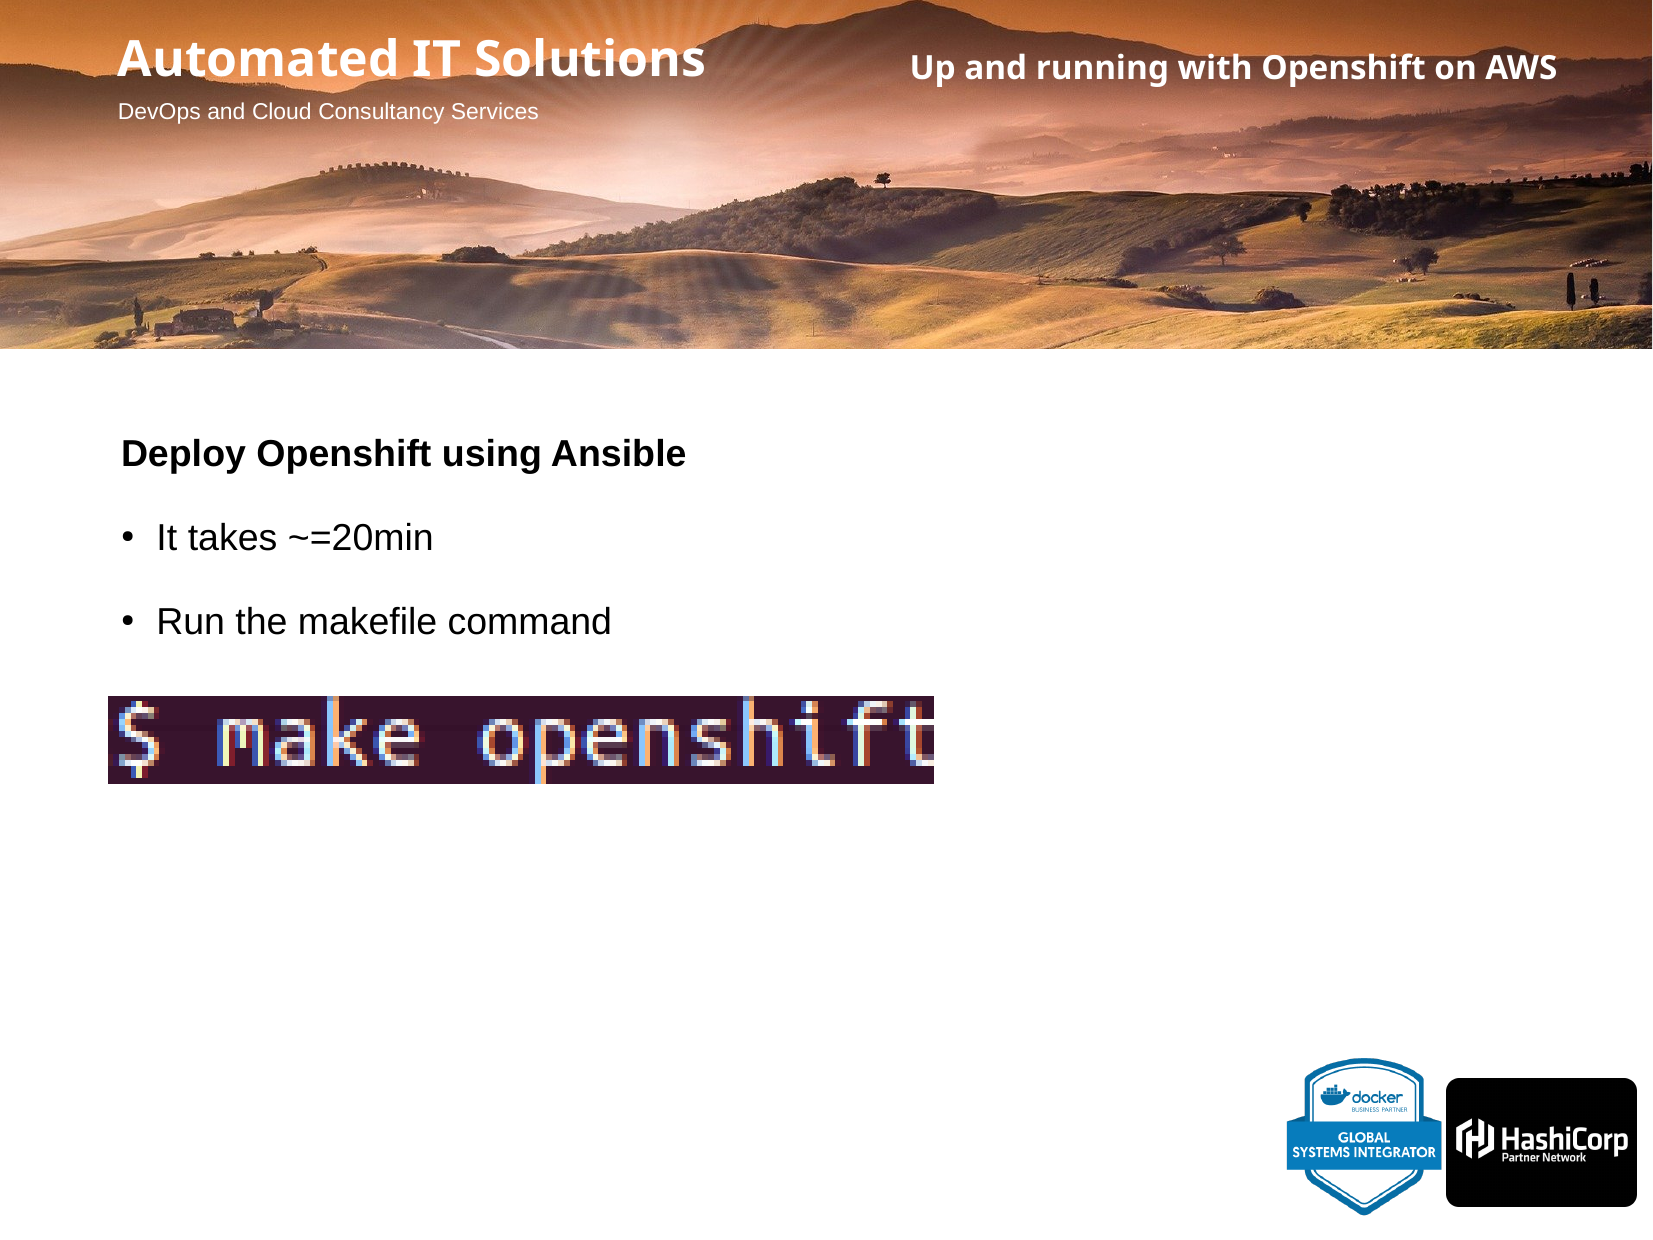

Up and running with Openshift on AWS
Deploy Openshift using Ansible
It takes ~=20min
Run the makefile command